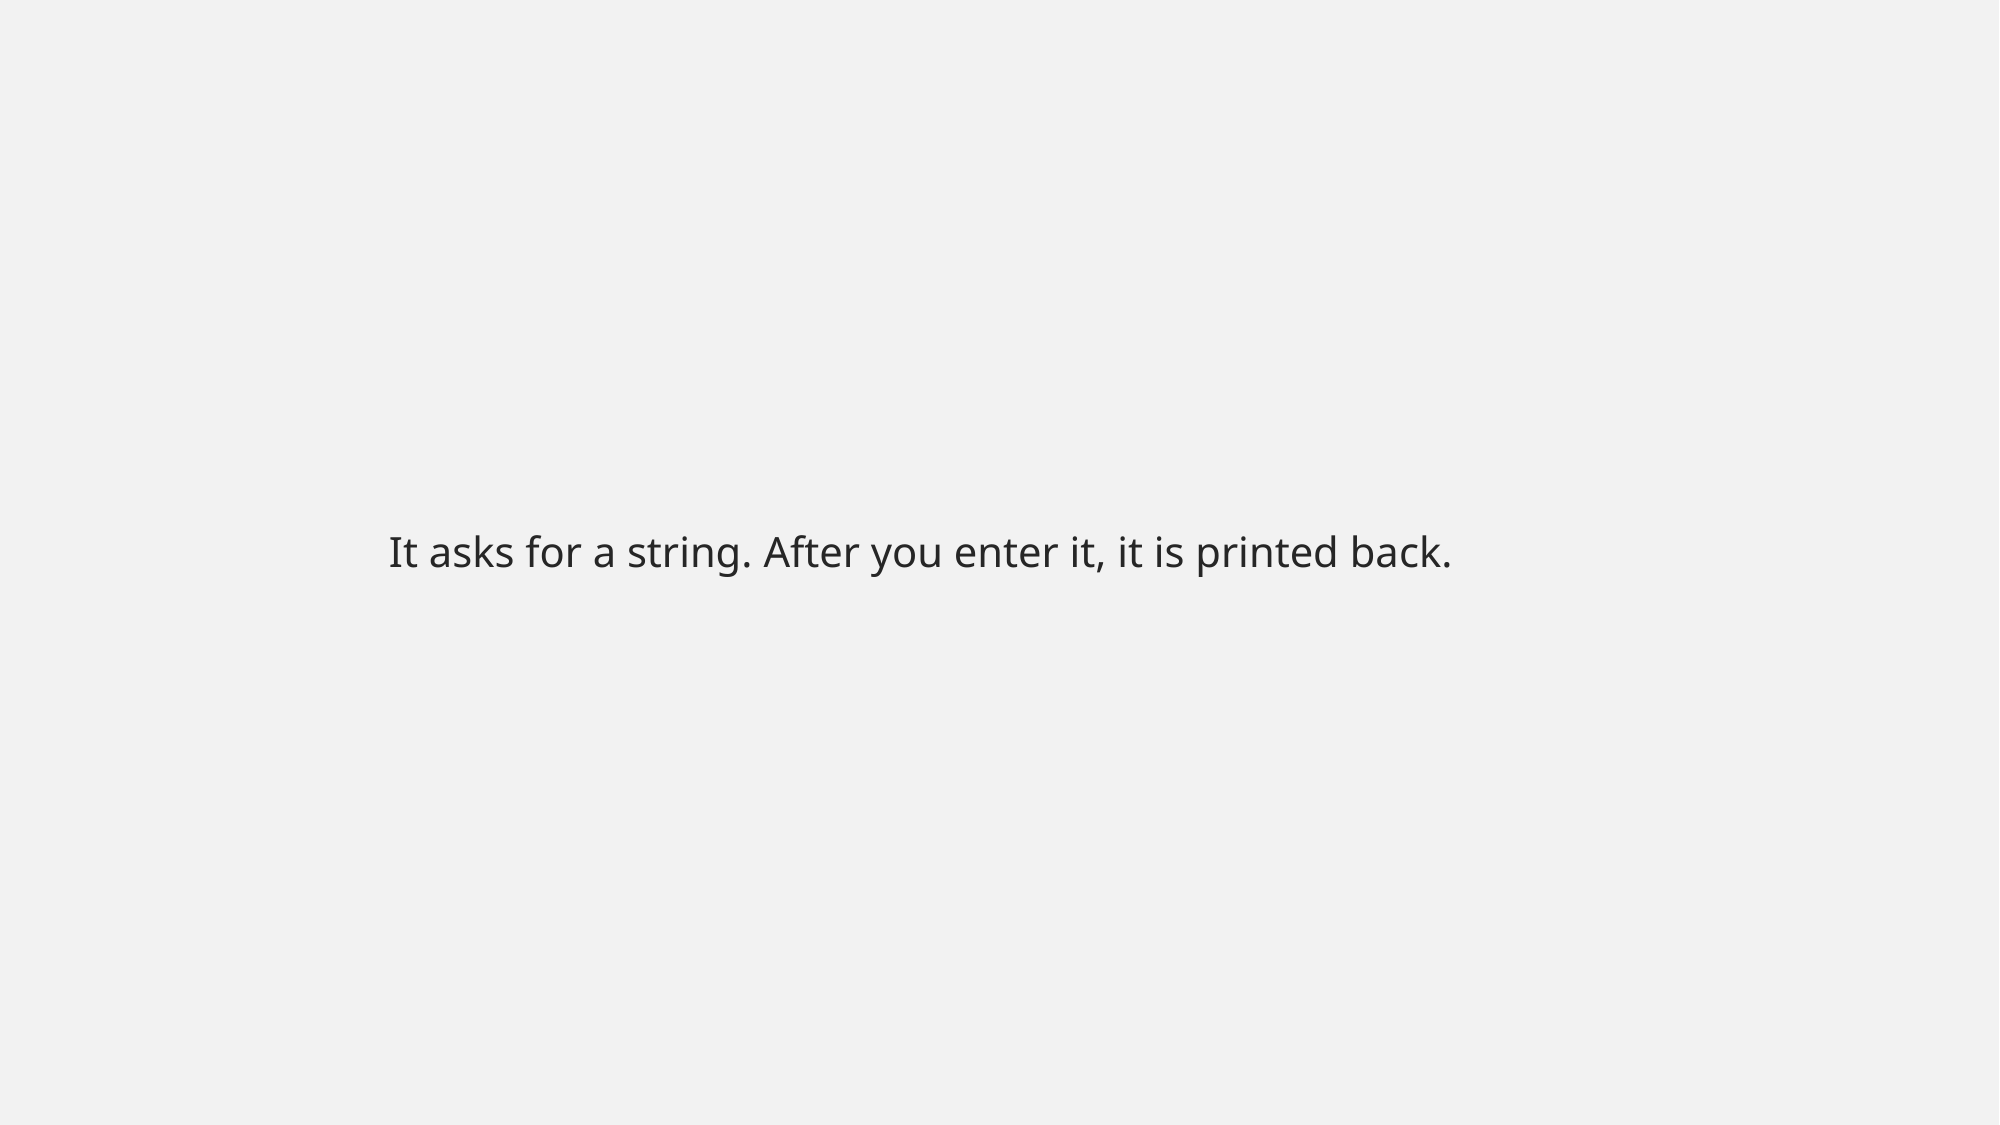

# It asks for a string. After you enter it, it is printed back.